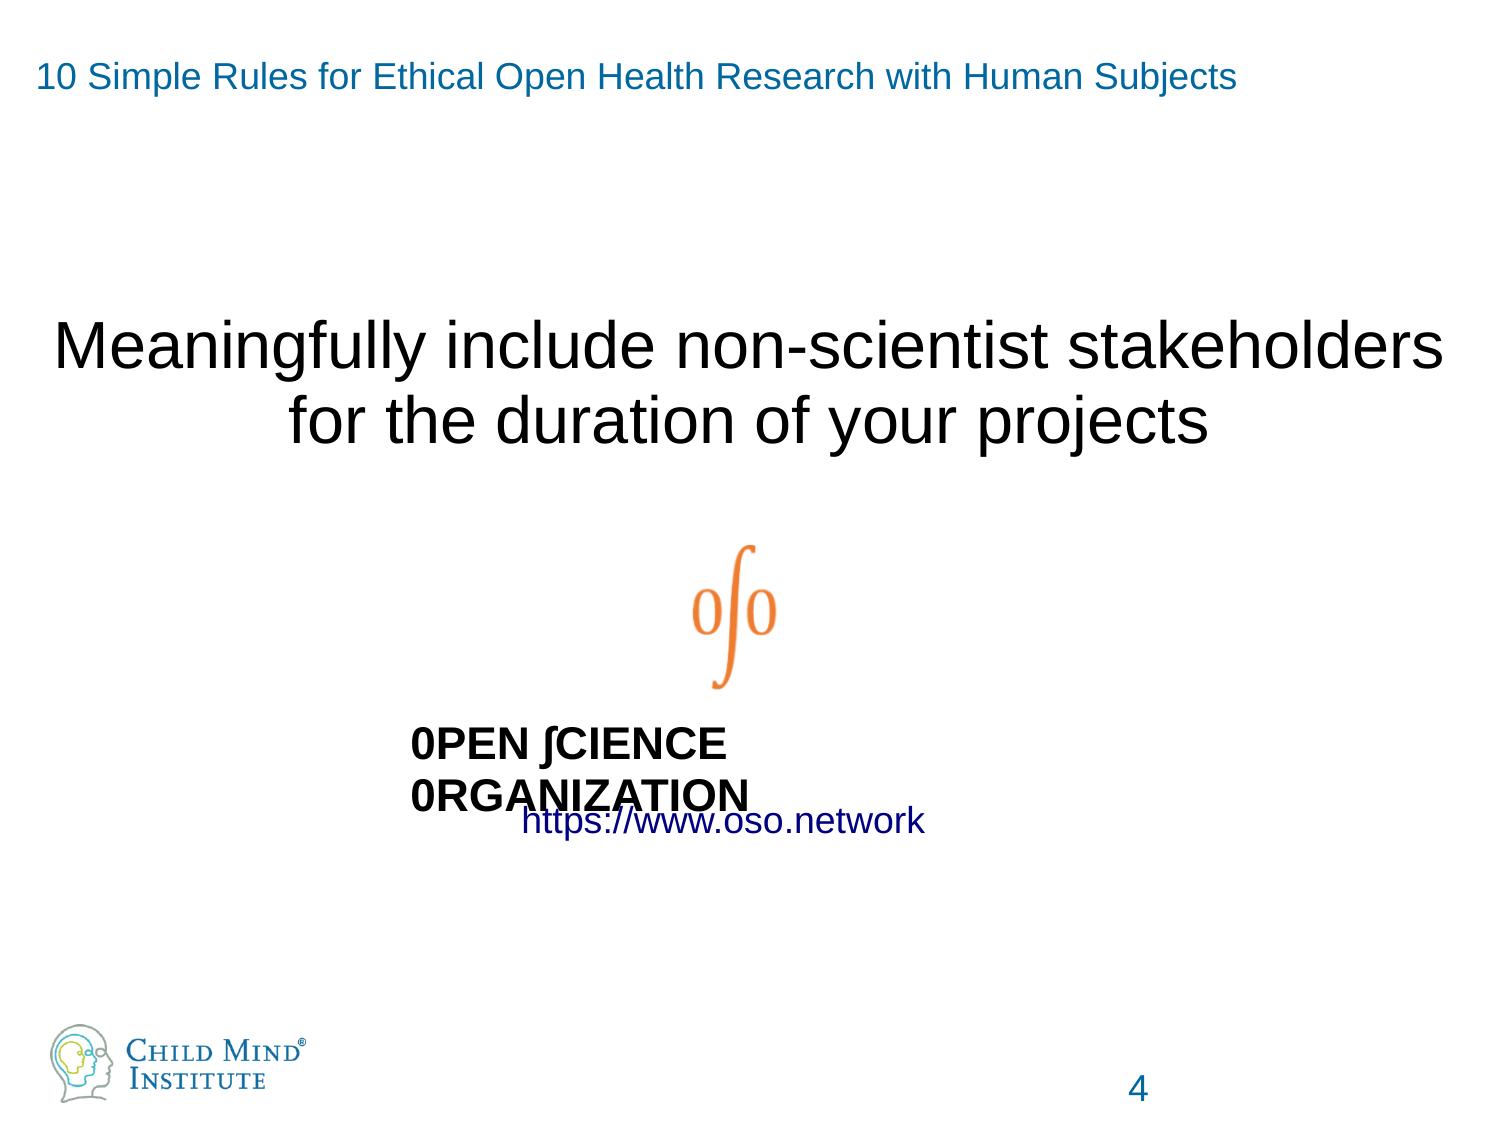

10 Simple Rules for Ethical Open Health Research with Human Subjects
#
Meaningfully include non-scientist stakeholders for the duration of your projects
0PEN ∫CIENCE 0RGANIZATION
https://www.oso.network